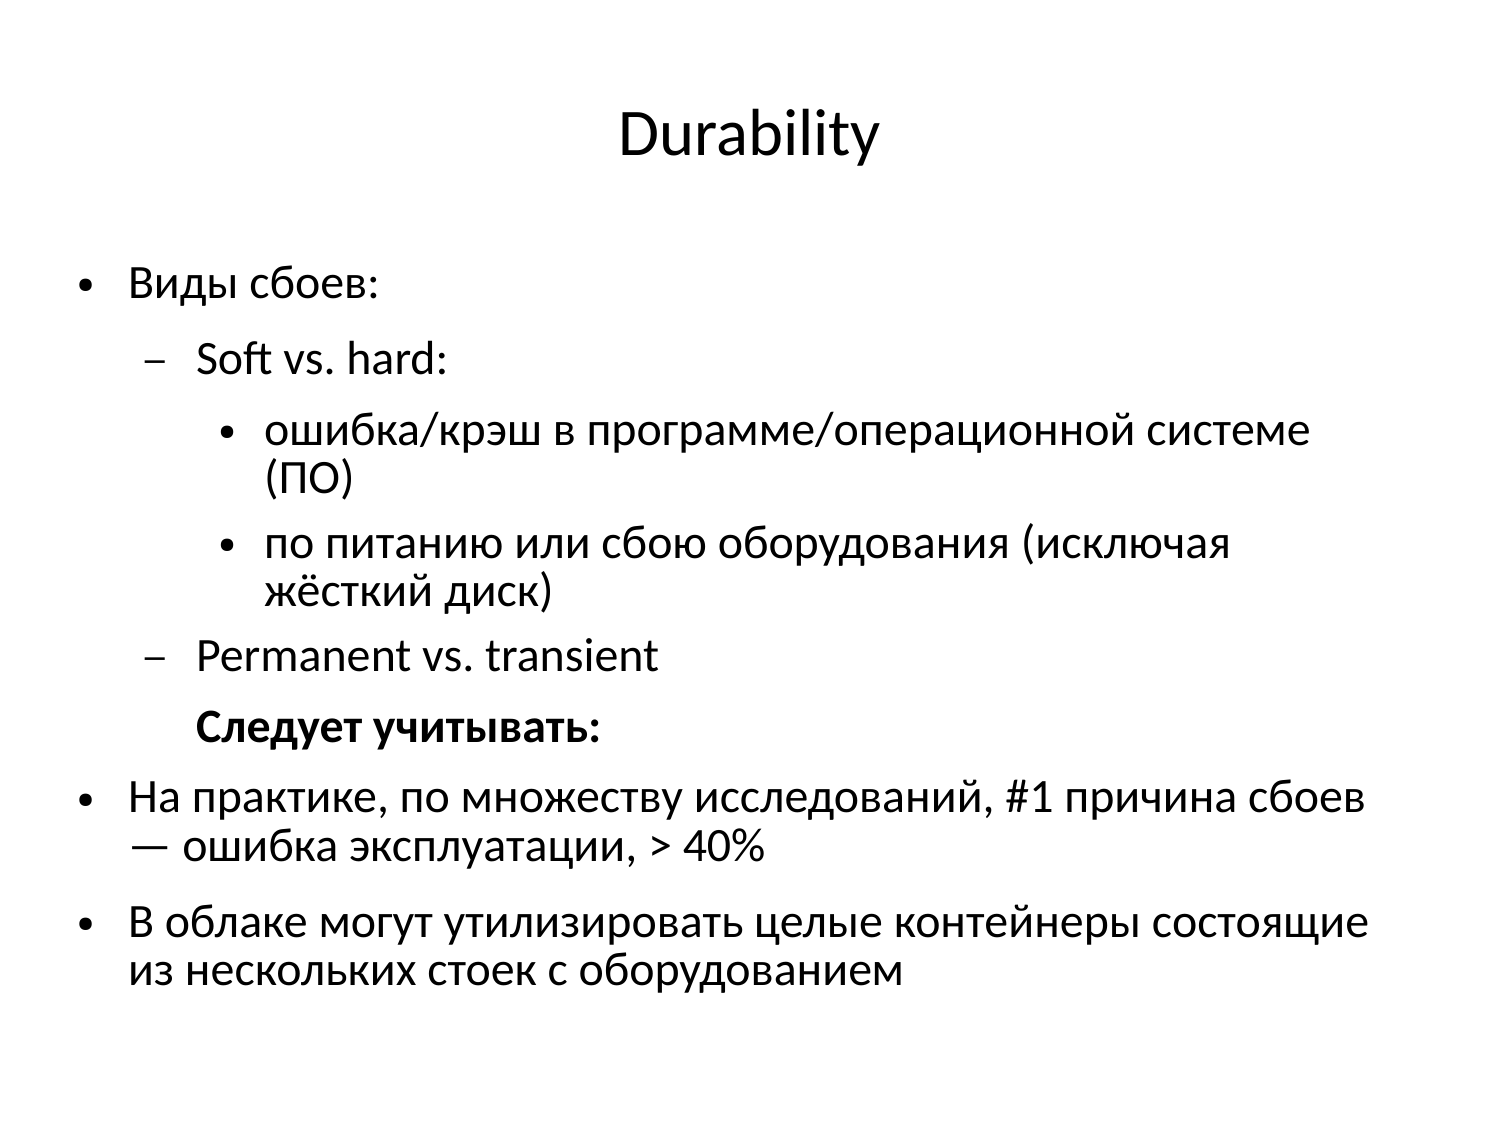

# Durability
Виды сбоев:
Soft vs. hard:
ошибка/крэш в программе/операционной системе (ПО)
по питанию или сбою оборудования (исключая жёсткий диск)
Permanent vs. transient
Следует учитывать:
На практике, по множеству исследований, #1 причина сбоев — ошибка эксплуатации, > 40%
В облаке могут утилизировать целые контейнеры состоящие из нескольких стоек с оборудованием